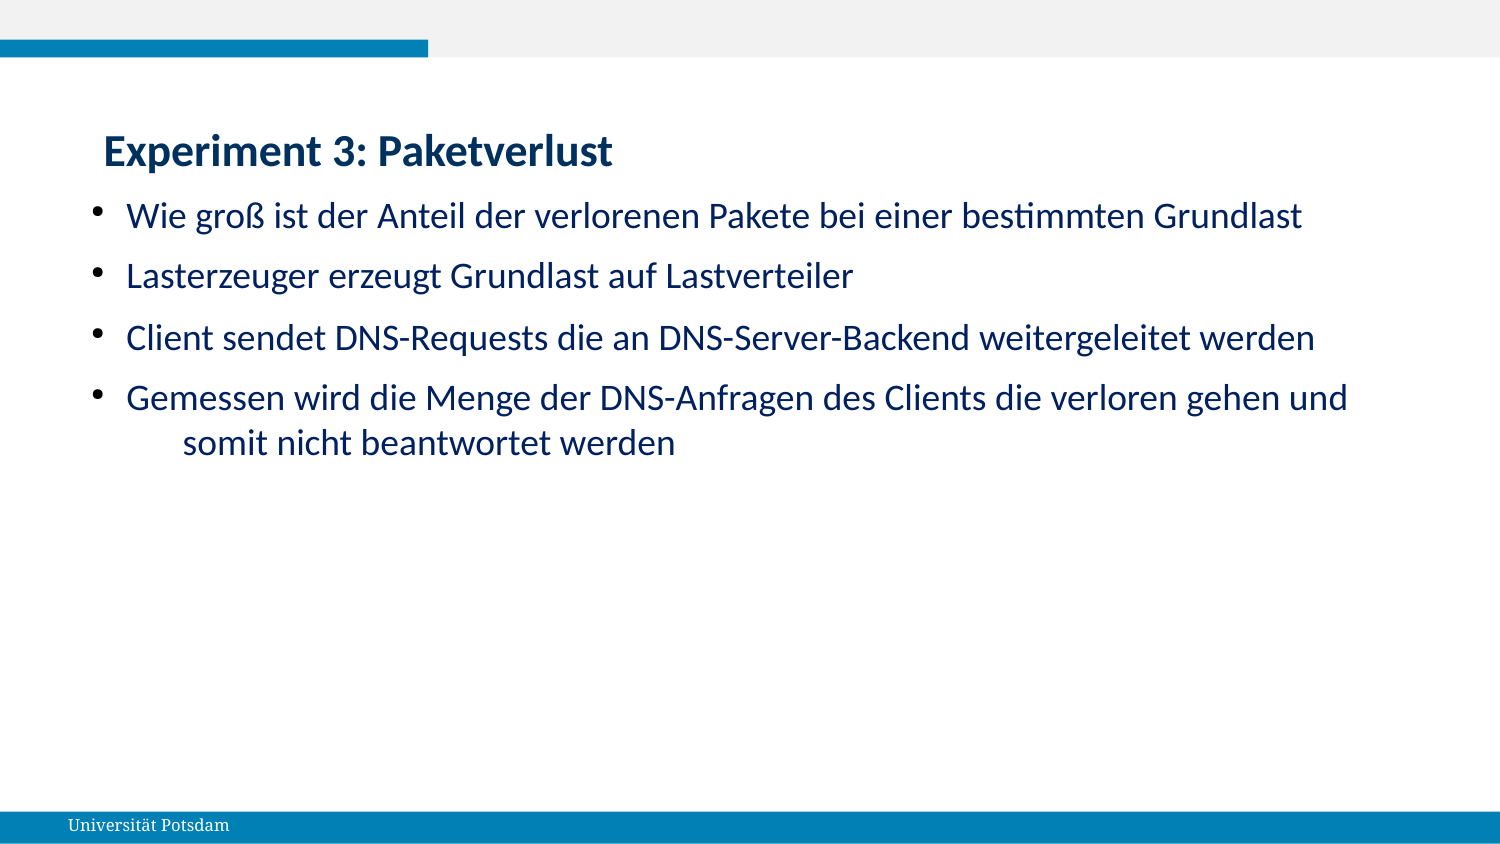

# Experiment 3: Paketverlust
Wie groß ist der Anteil der verlorenen Pakete bei einer bestimmten Grundlast
Lasterzeuger erzeugt Grundlast auf Lastverteiler
Client sendet DNS-Requests die an DNS-Server-Backend weitergeleitet werden
Gemessen wird die Menge der DNS-Anfragen des Clients die verloren gehen und somit nicht beantwortet werden